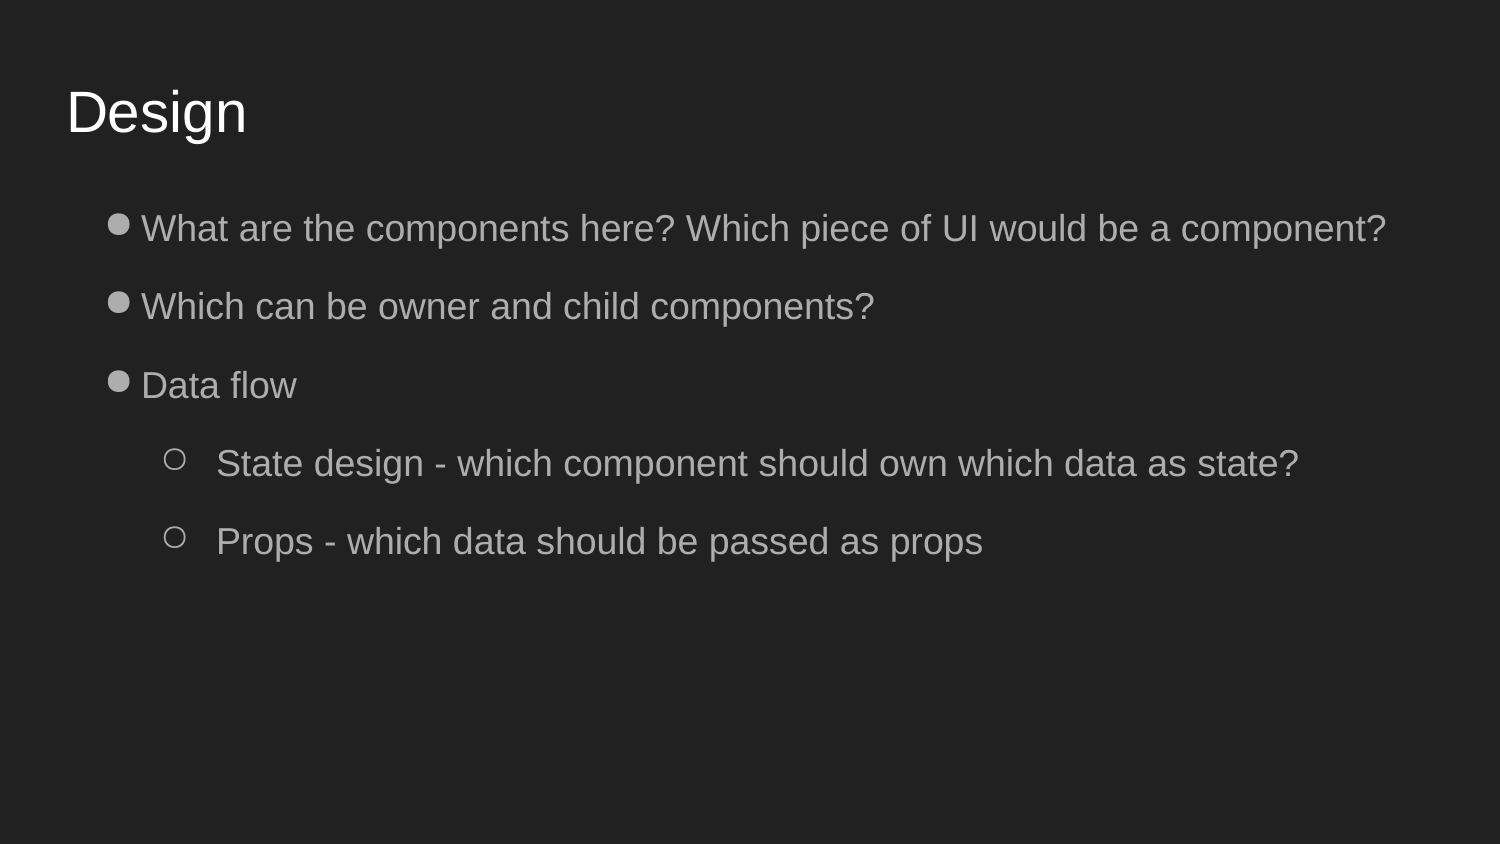

# Design
What are the components here? Which piece of UI would be a component?
Which can be owner and child components?
Data flow
State design - which component should own which data as state?
Props - which data should be passed as props